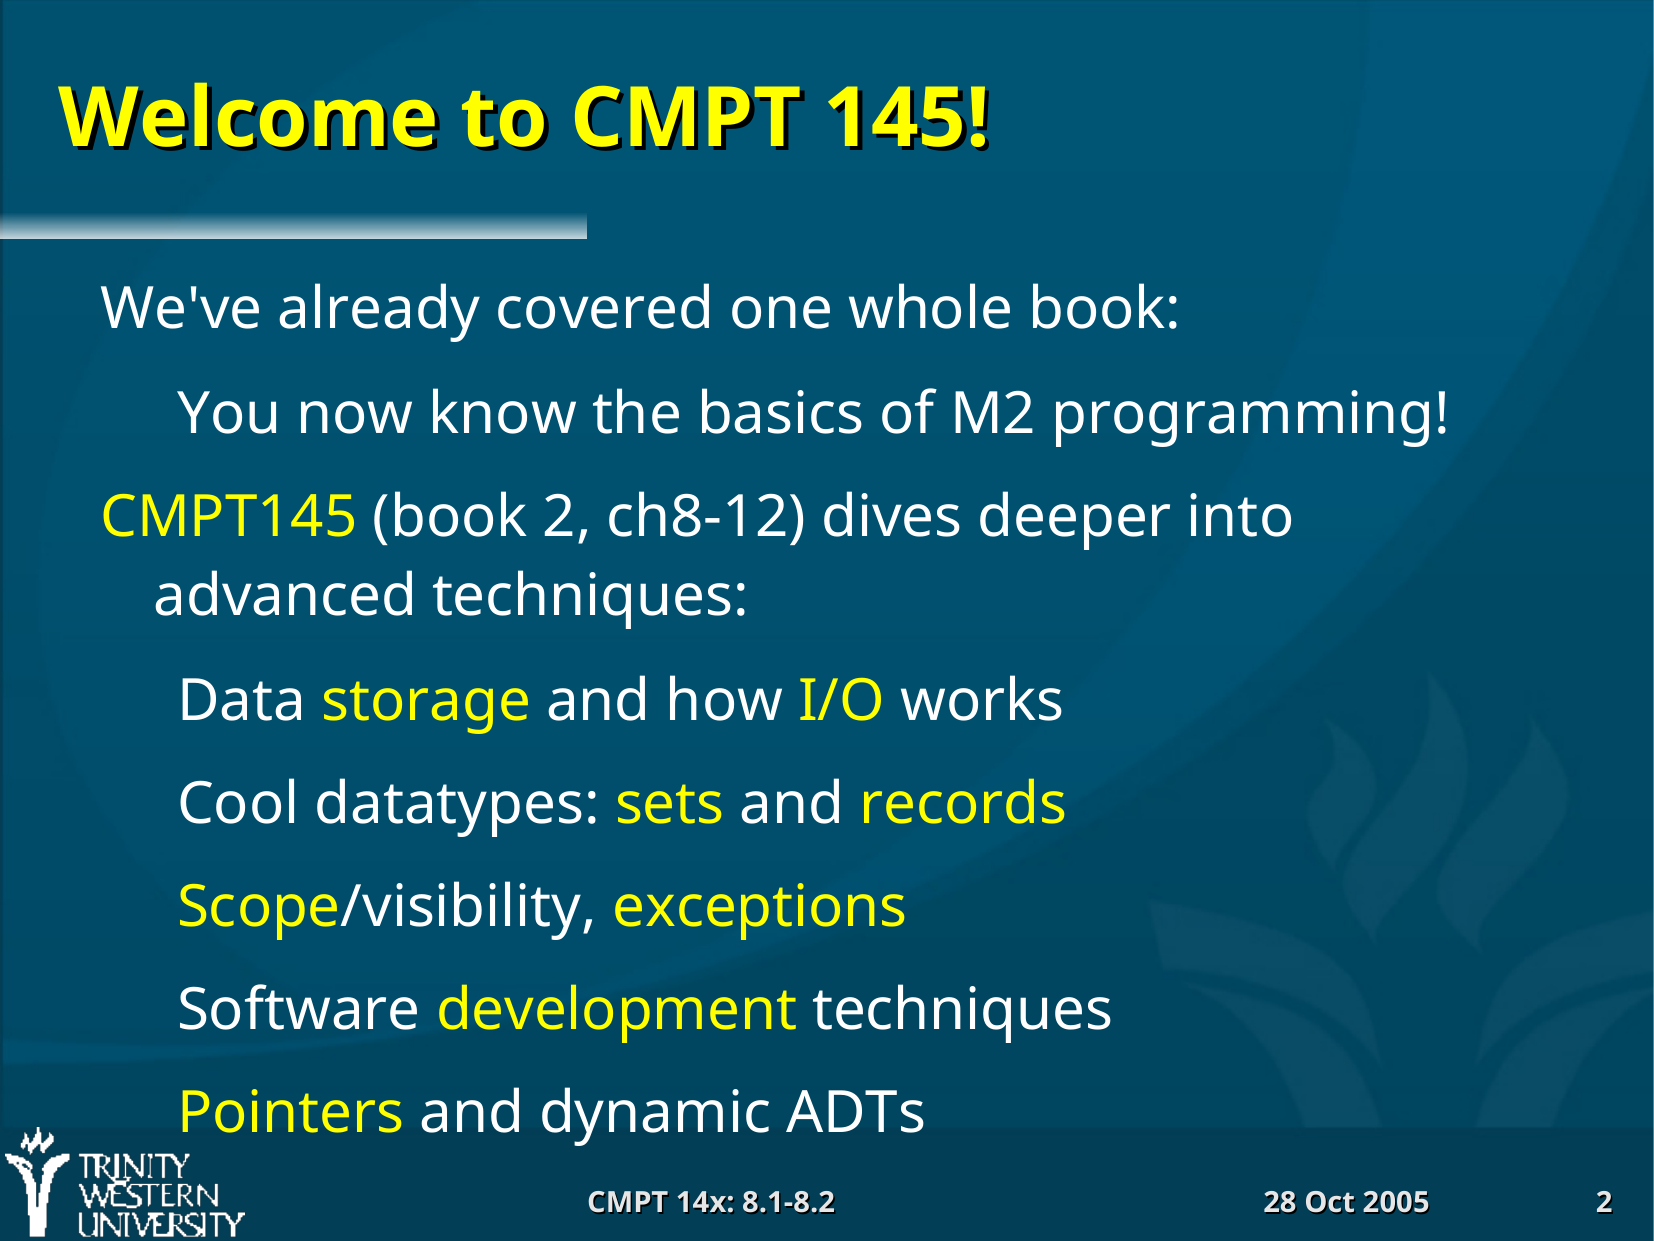

# Welcome to CMPT 145!
We've already covered one whole book:
You now know the basics of M2 programming!
CMPT145 (book 2, ch8-12) dives deeper into advanced techniques:
Data storage and how I/O works
Cool datatypes: sets and records
Scope/visibility, exceptions
Software development techniques
Pointers and dynamic ADTs
CMPT 14x: 8.1-8.2
28 Oct 2005
2